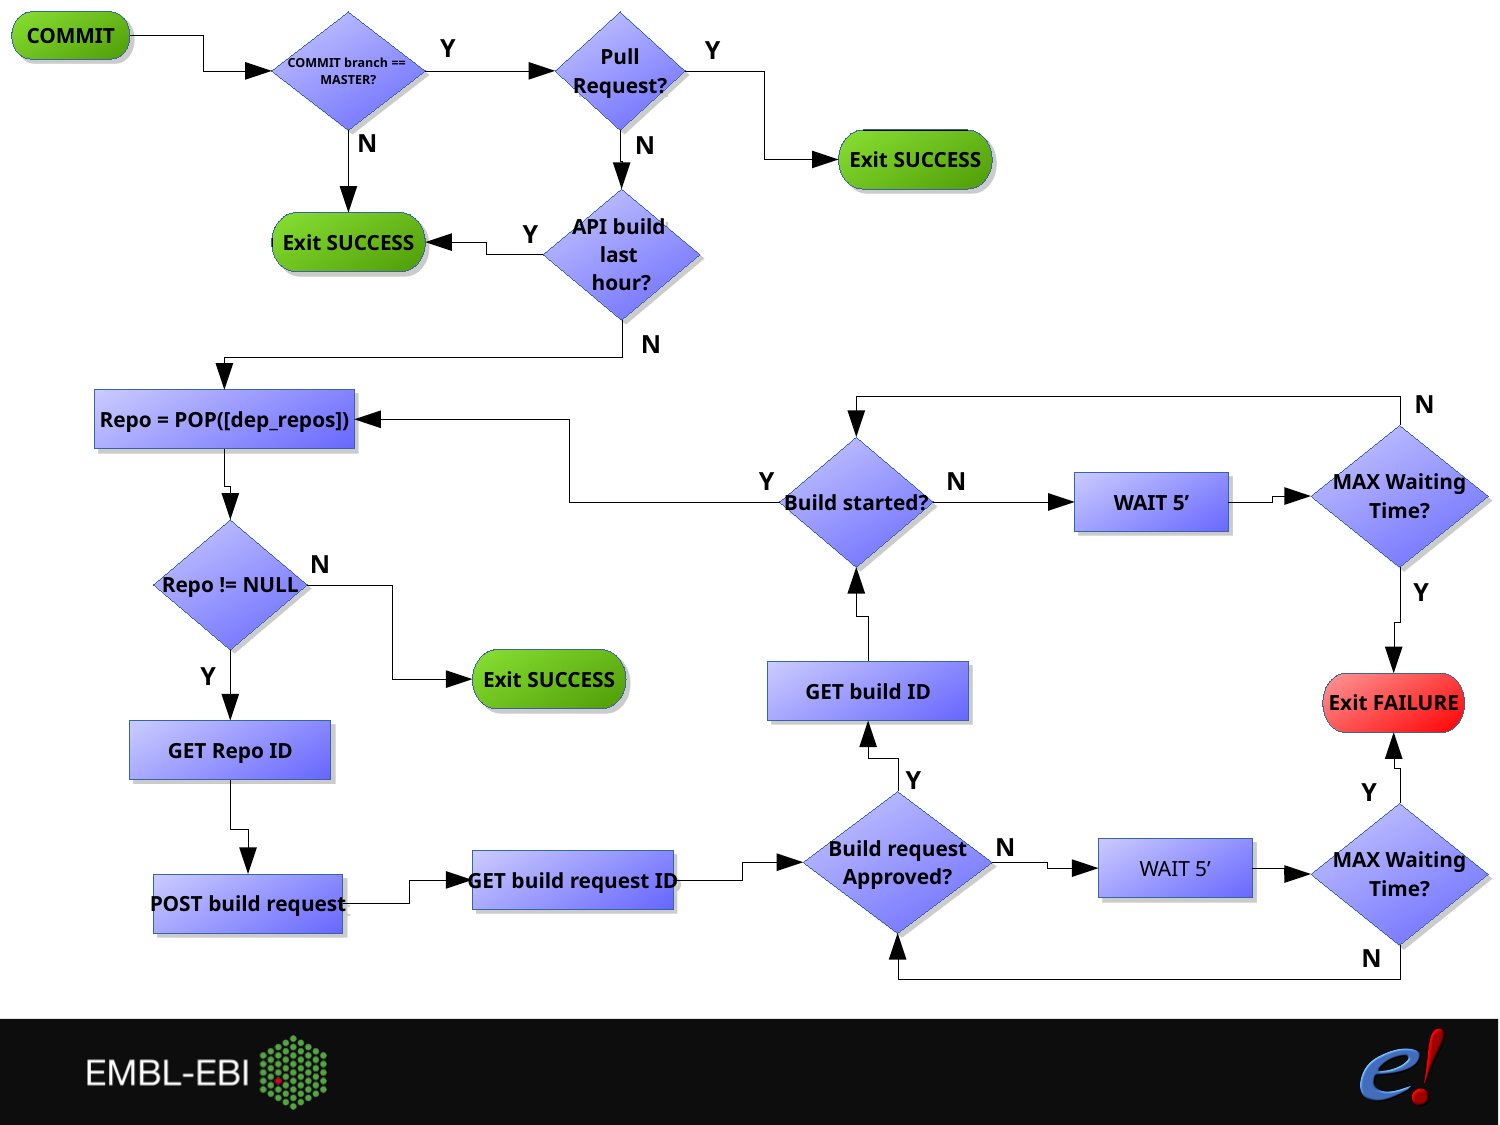

COMMIT
COMMIT branch ==
MASTER?
Pull
Request?
Y
Y
#
N
N
Exit SUCCESS
API build
last
hour?
Y
Exit SUCCESS
N
N
Repo = POP([dep_repos])
MAX Waiting
Time?
Build started?
Y
N
WAIT 5’
Repo != NULL
N
Y
Exit SUCCESS
Y
GET build ID
Exit FAILURE
GET Repo ID
Y
Y
Build request
Approved?
MAX Waiting
Time?
N
WAIT 5’
GET build request ID
POST build request
N